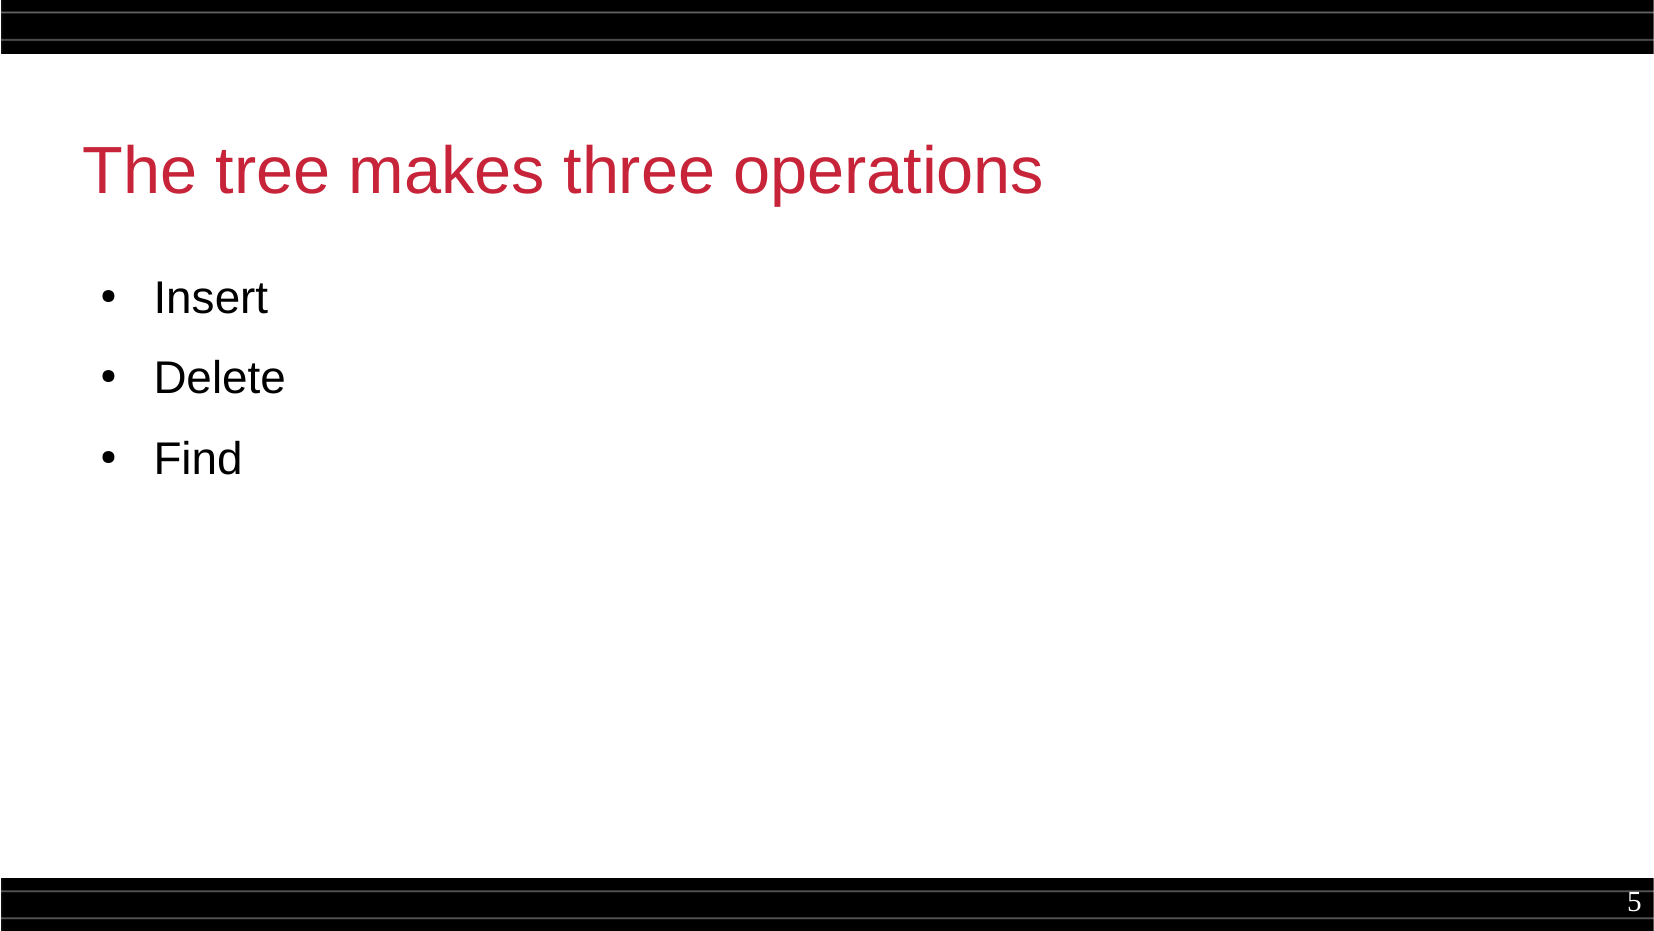

# The tree makes three operations
Insert
Delete
Find